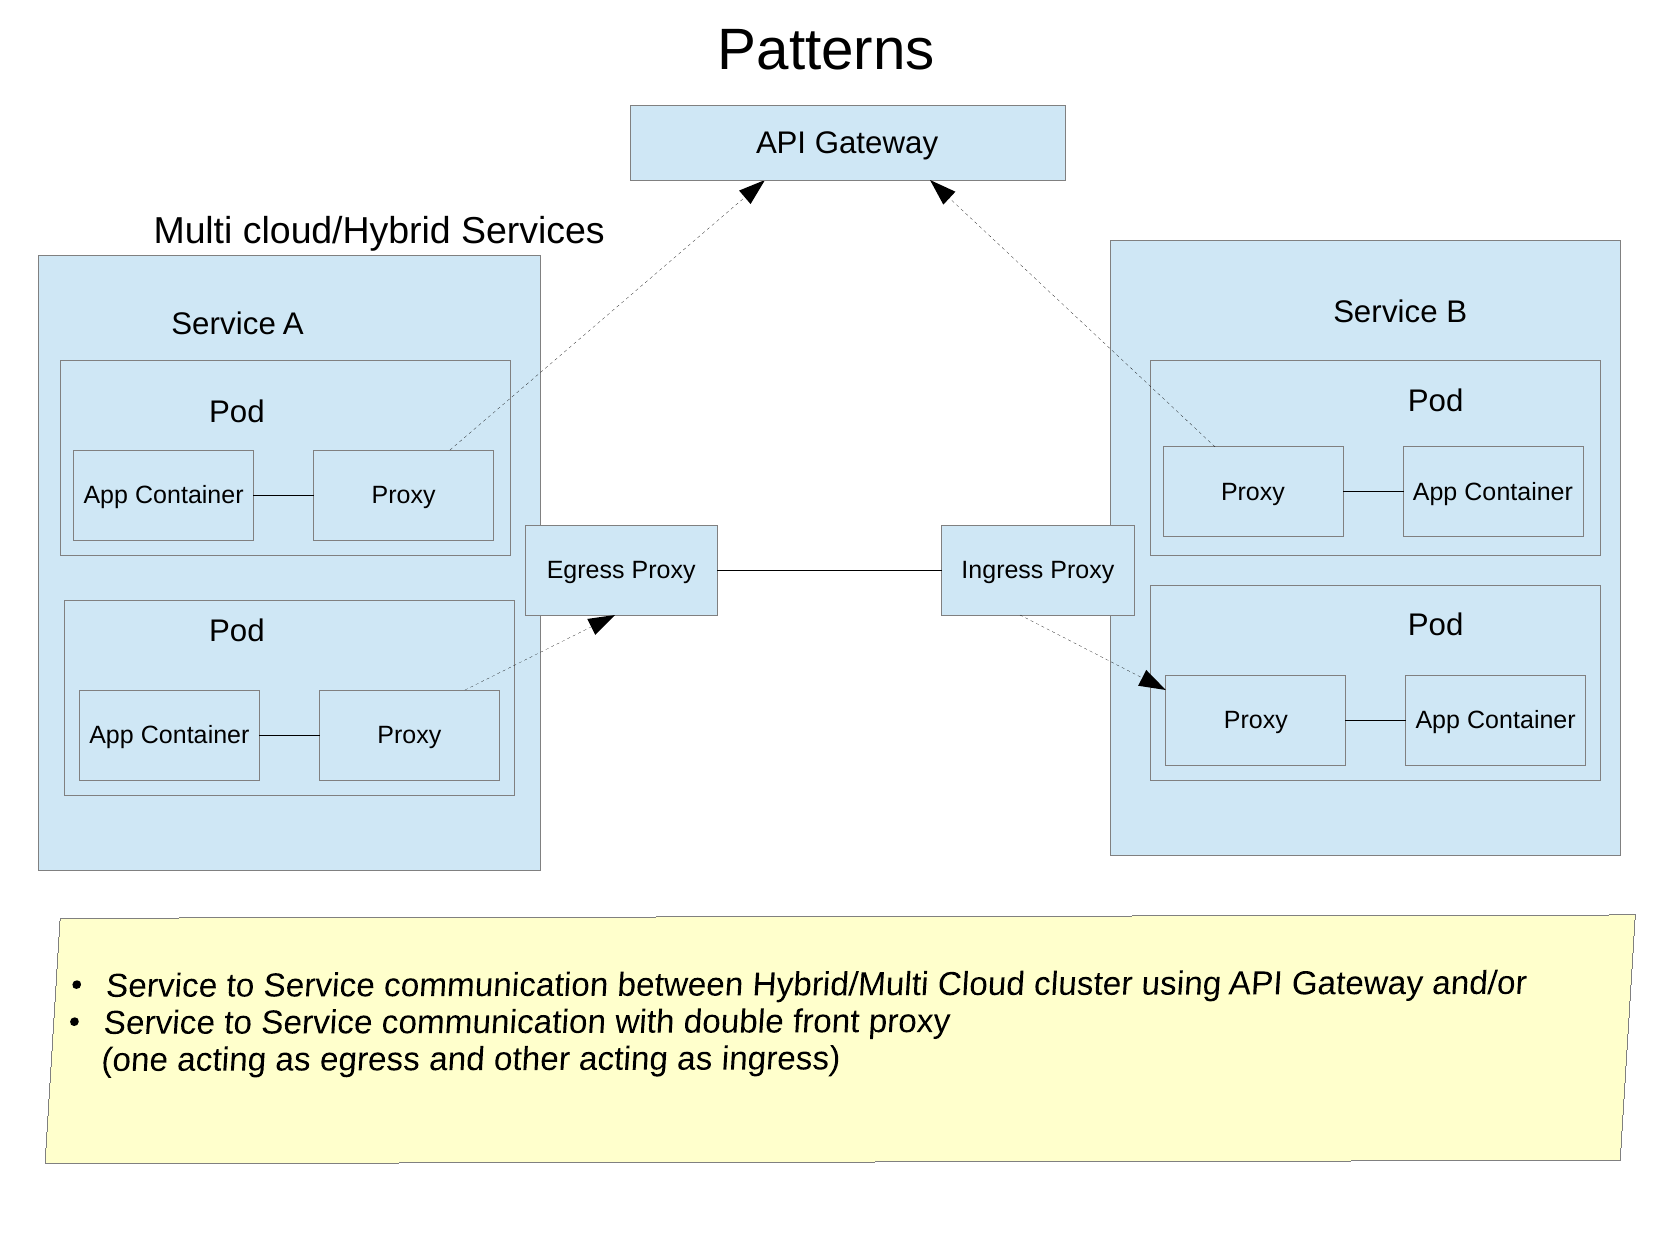

# Patterns
API Gateway
Multi cloud/Hybrid Services
Service B
Service A
Pod
Pod
Proxy
App Container
App Container
Proxy
Egress Proxy
Ingress Proxy
Pod
Pod
Proxy
App Container
App Container
Proxy
Service to Service communication between Hybrid/Multi Cloud cluster using API Gateway and/or
Service to Service communication with double front proxy
(one acting as egress and other acting as ingress)